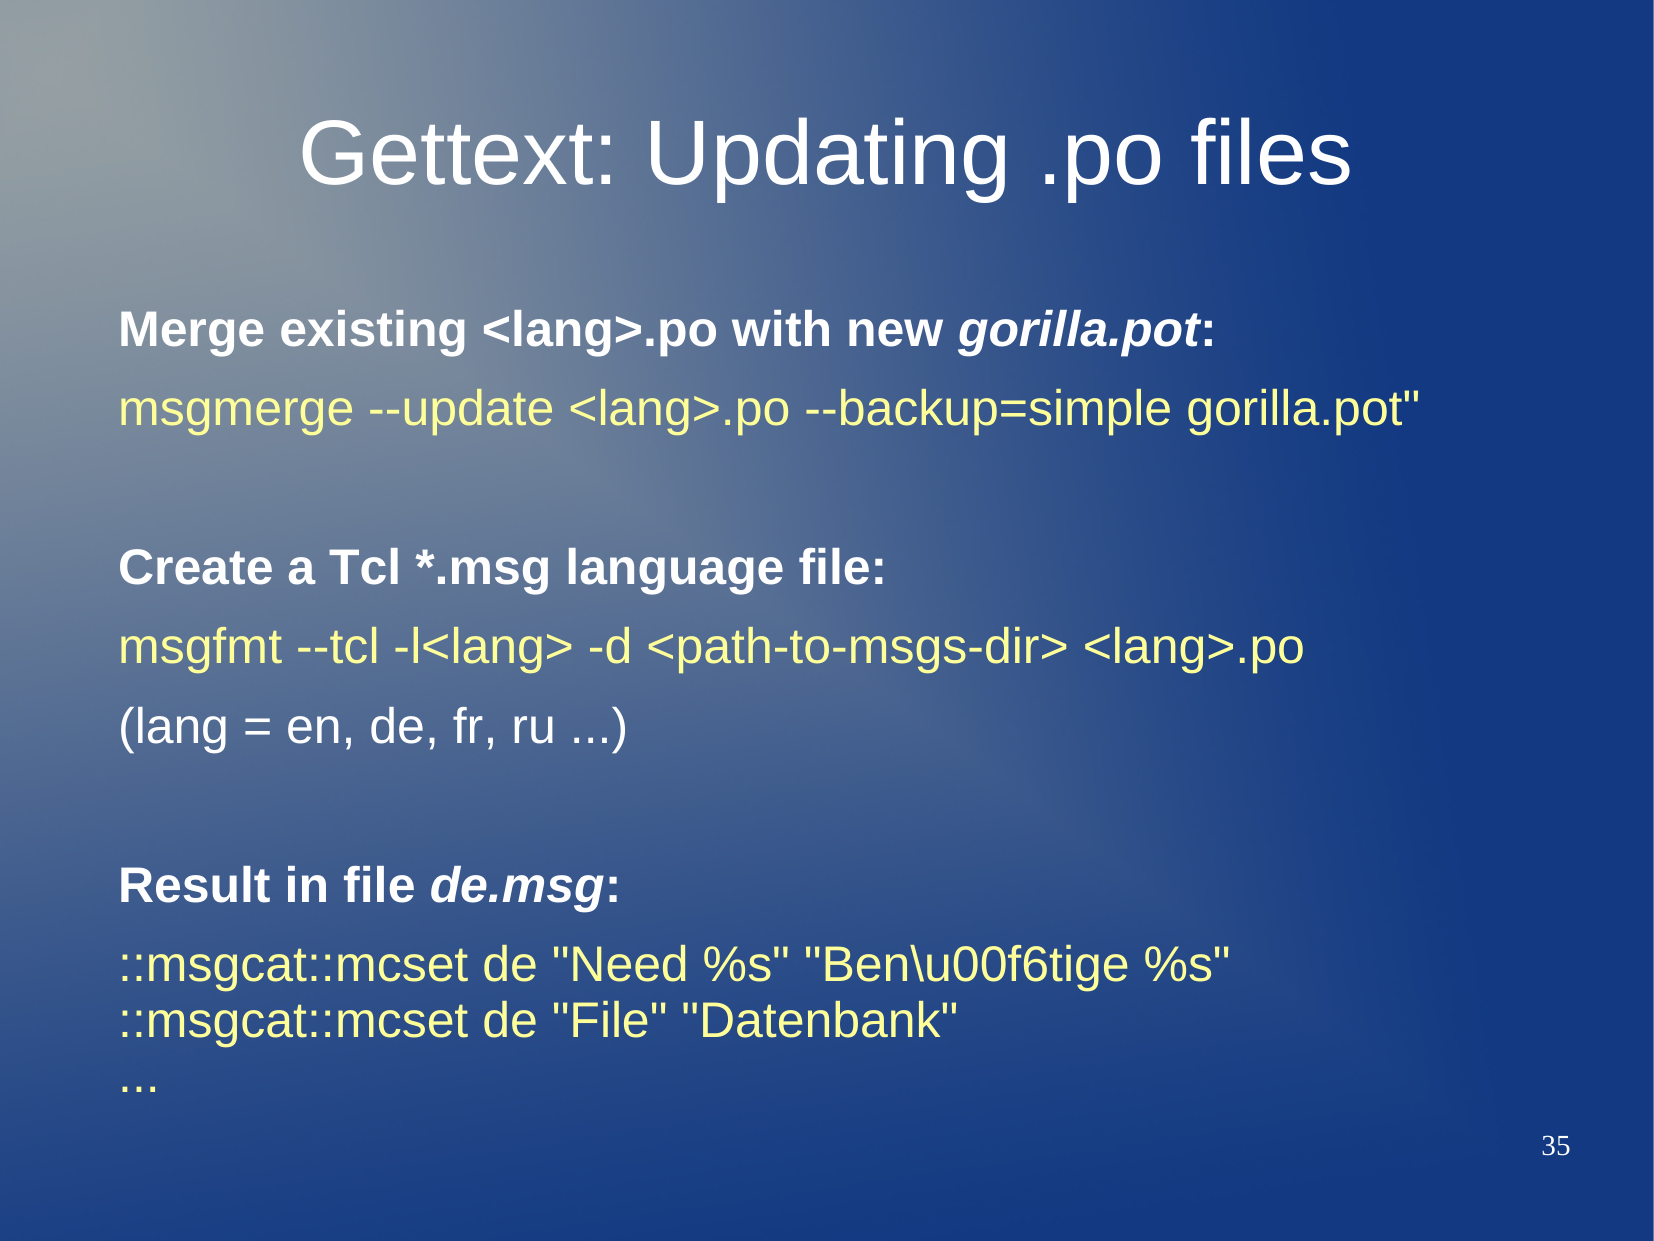

# Gettext: Updating .po files
Merge existing <lang>.po with new gorilla.pot:
msgmerge --update <lang>.po --backup=simple gorilla.pot"
Create a Tcl *.msg language file:
msgfmt --tcl -l<lang> -d <path-to-msgs-dir> <lang>.po
(lang = en, de, fr, ru ...)
Result in file de.msg:
::msgcat::mcset de "Need %s" "Ben\u00f6tige %s"
::msgcat::mcset de "File" "Datenbank"
...
35